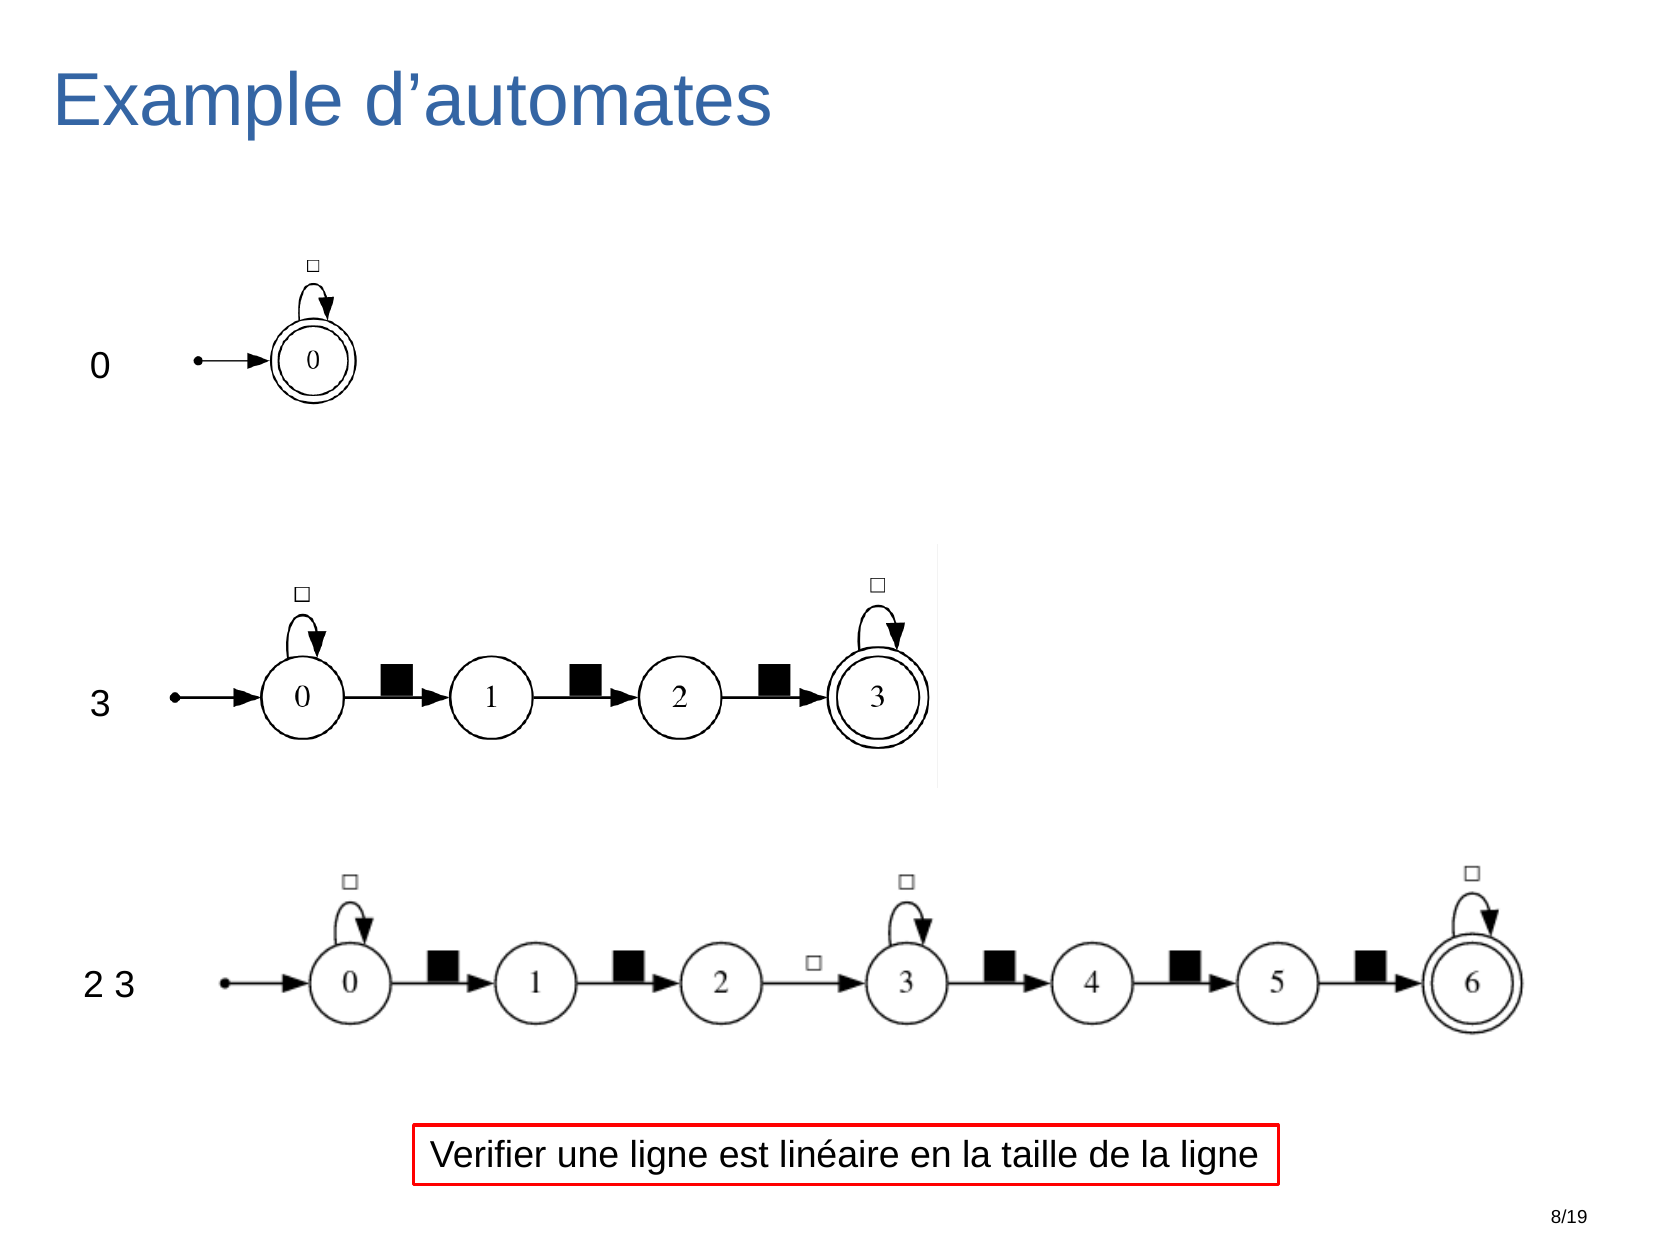

Example d’automates
0
3
2 3
Verifier une ligne est linéaire en la taille de la ligne
8/19